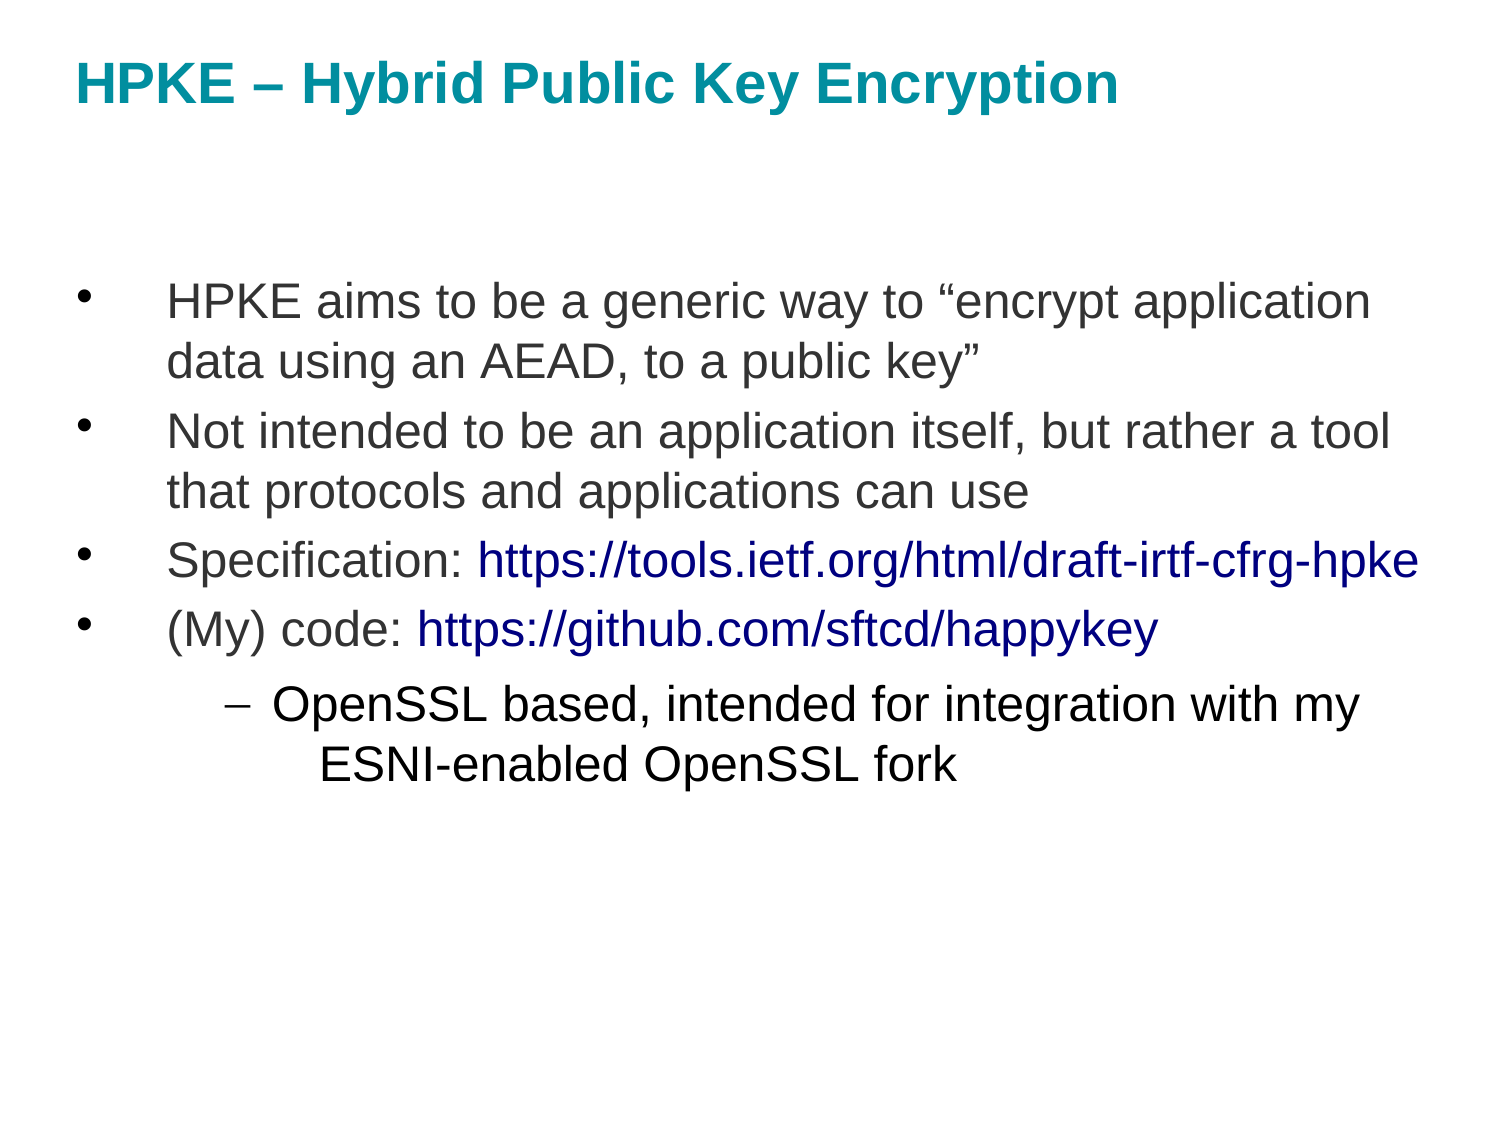

# HPKE – Hybrid Public Key Encryption
HPKE aims to be a generic way to “encrypt application data using an AEAD, to a public key”
Not intended to be an application itself, but rather a tool that protocols and applications can use
Specification: https://tools.ietf.org/html/draft-irtf-cfrg-hpke
(My) code: https://github.com/sftcd/happykey
OpenSSL based, intended for integration with my ESNI-enabled OpenSSL fork